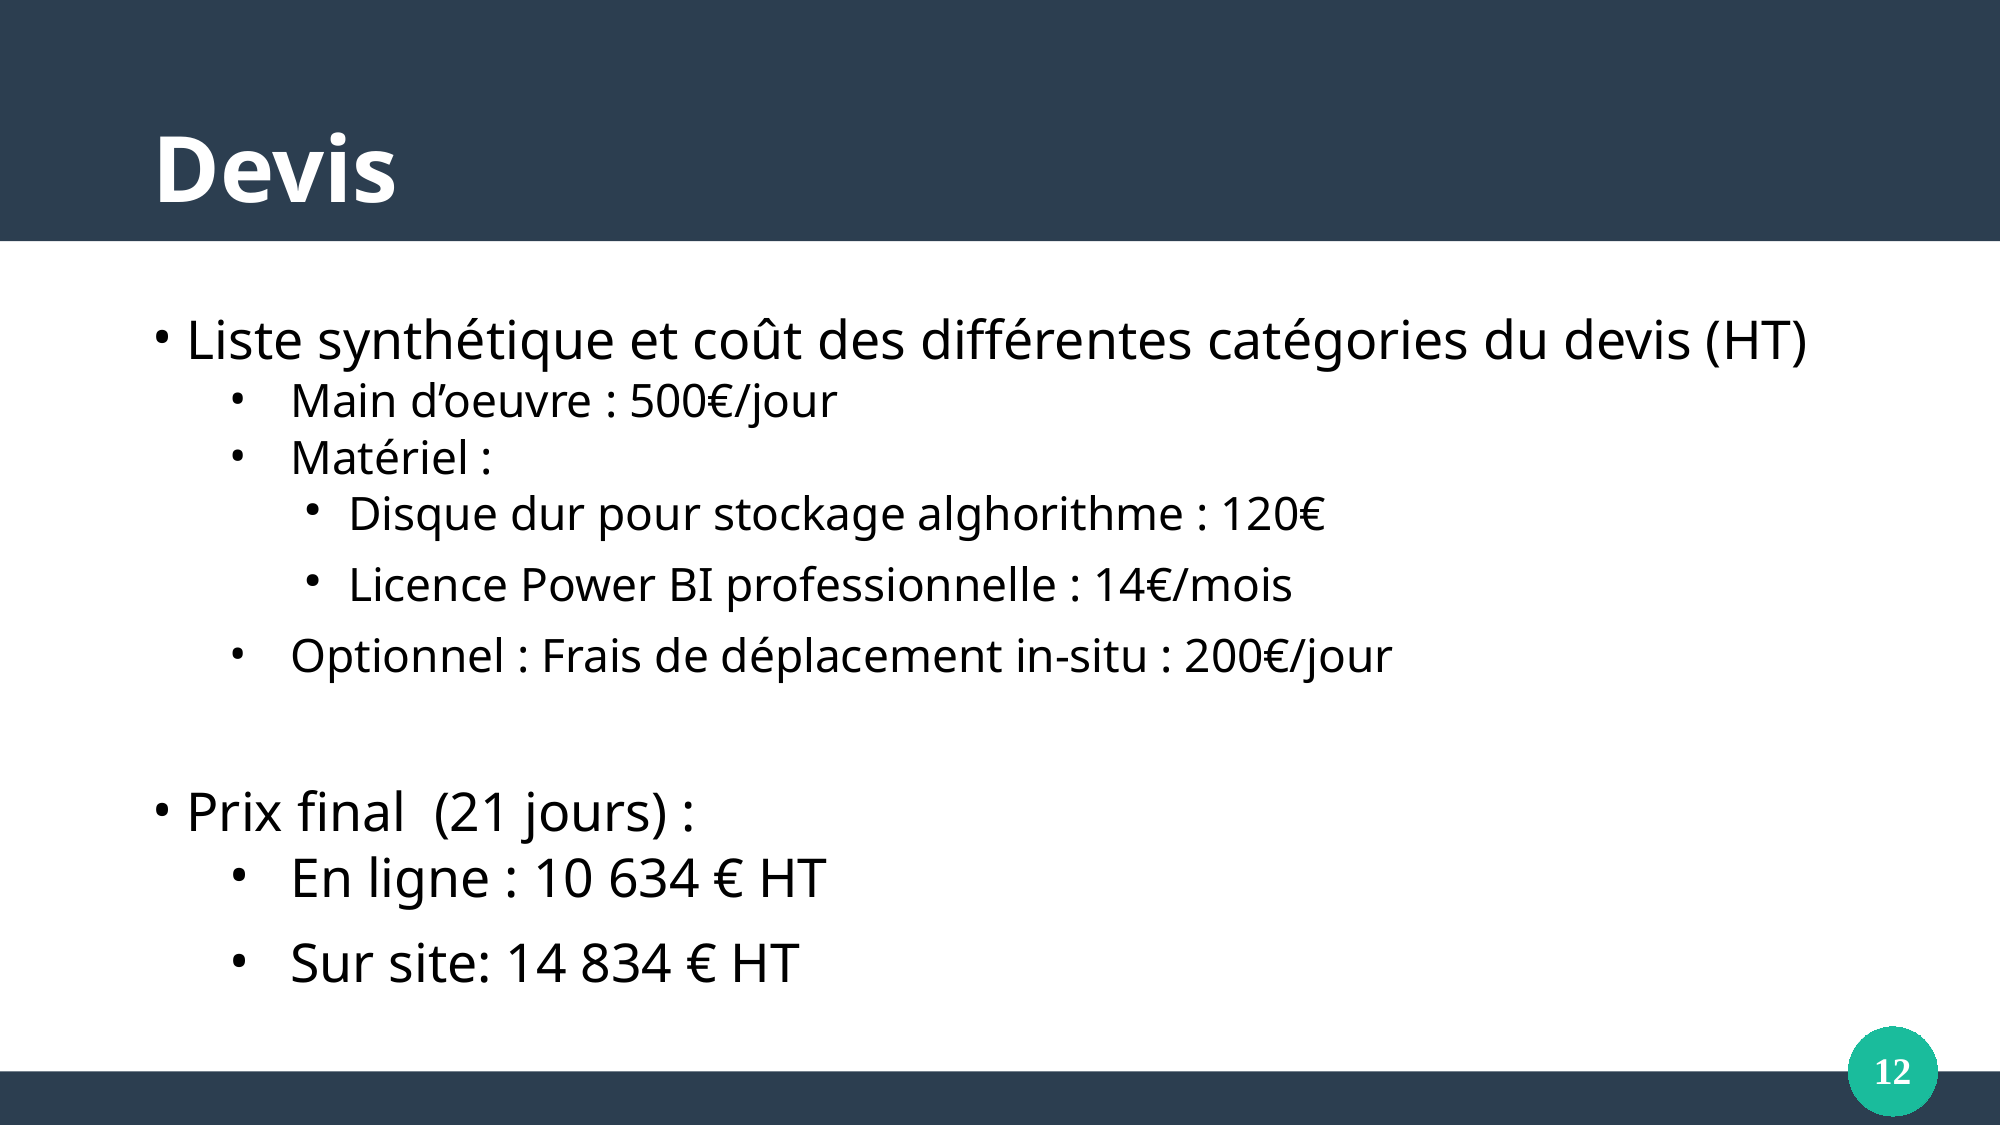

# Devis
Liste synthétique et coût des différentes catégories du devis (HT)
Main d’oeuvre : 500€/jour
Matériel :
Disque dur pour stockage alghorithme : 120€
Licence Power BI professionnelle : 14€/mois
Optionnel : Frais de déplacement in-situ : 200€/jour
Prix final (21 jours) :
En ligne : 10 634 € HT
Sur site: 14 834 € HT
12